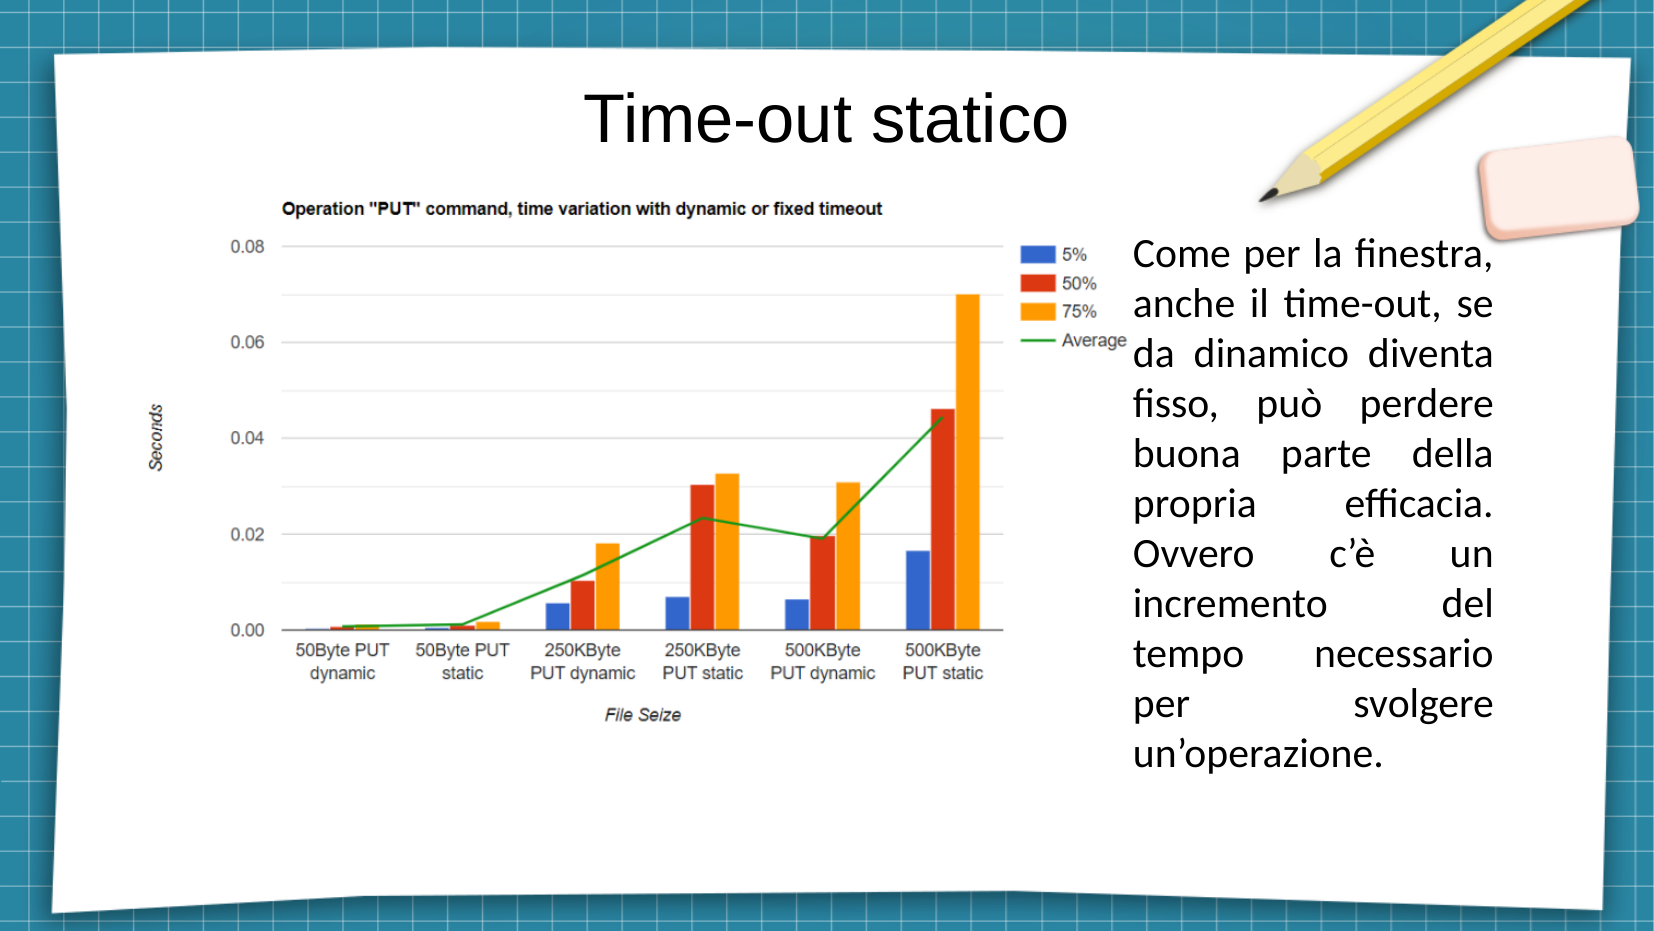

# Time-out statico
Come per la finestra, anche il time-out, se da dinamico diventa fisso, può perdere buona parte della propria efficacia. Ovvero c’è un incremento del tempo necessario per svolgere un’operazione.